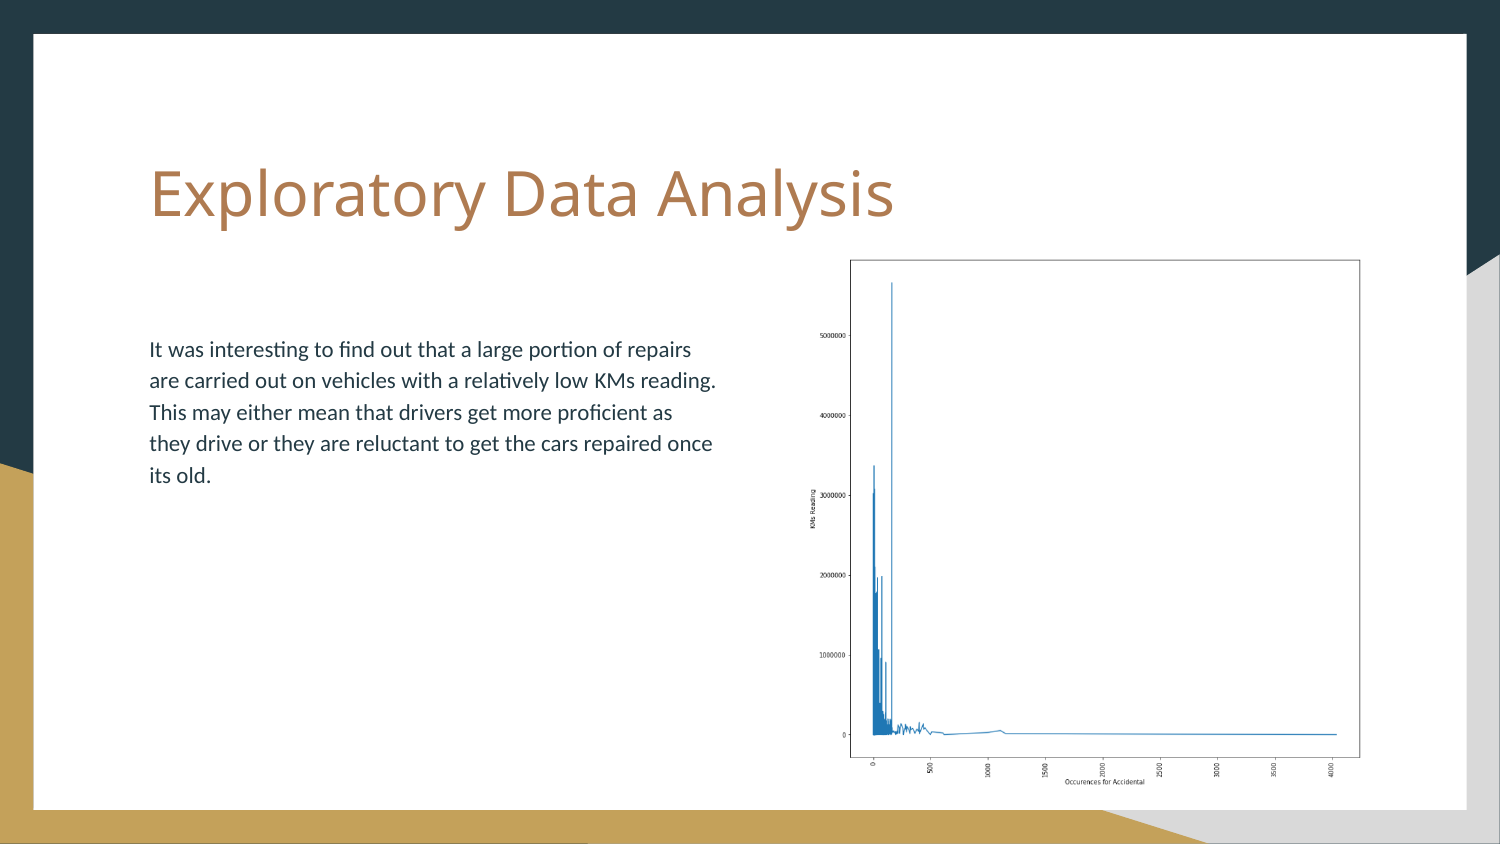

# Exploratory Data Analysis
It was interesting to find out that a large portion of repairs are carried out on vehicles with a relatively low KMs reading. This may either mean that drivers get more proficient as they drive or they are reluctant to get the cars repaired once its old.